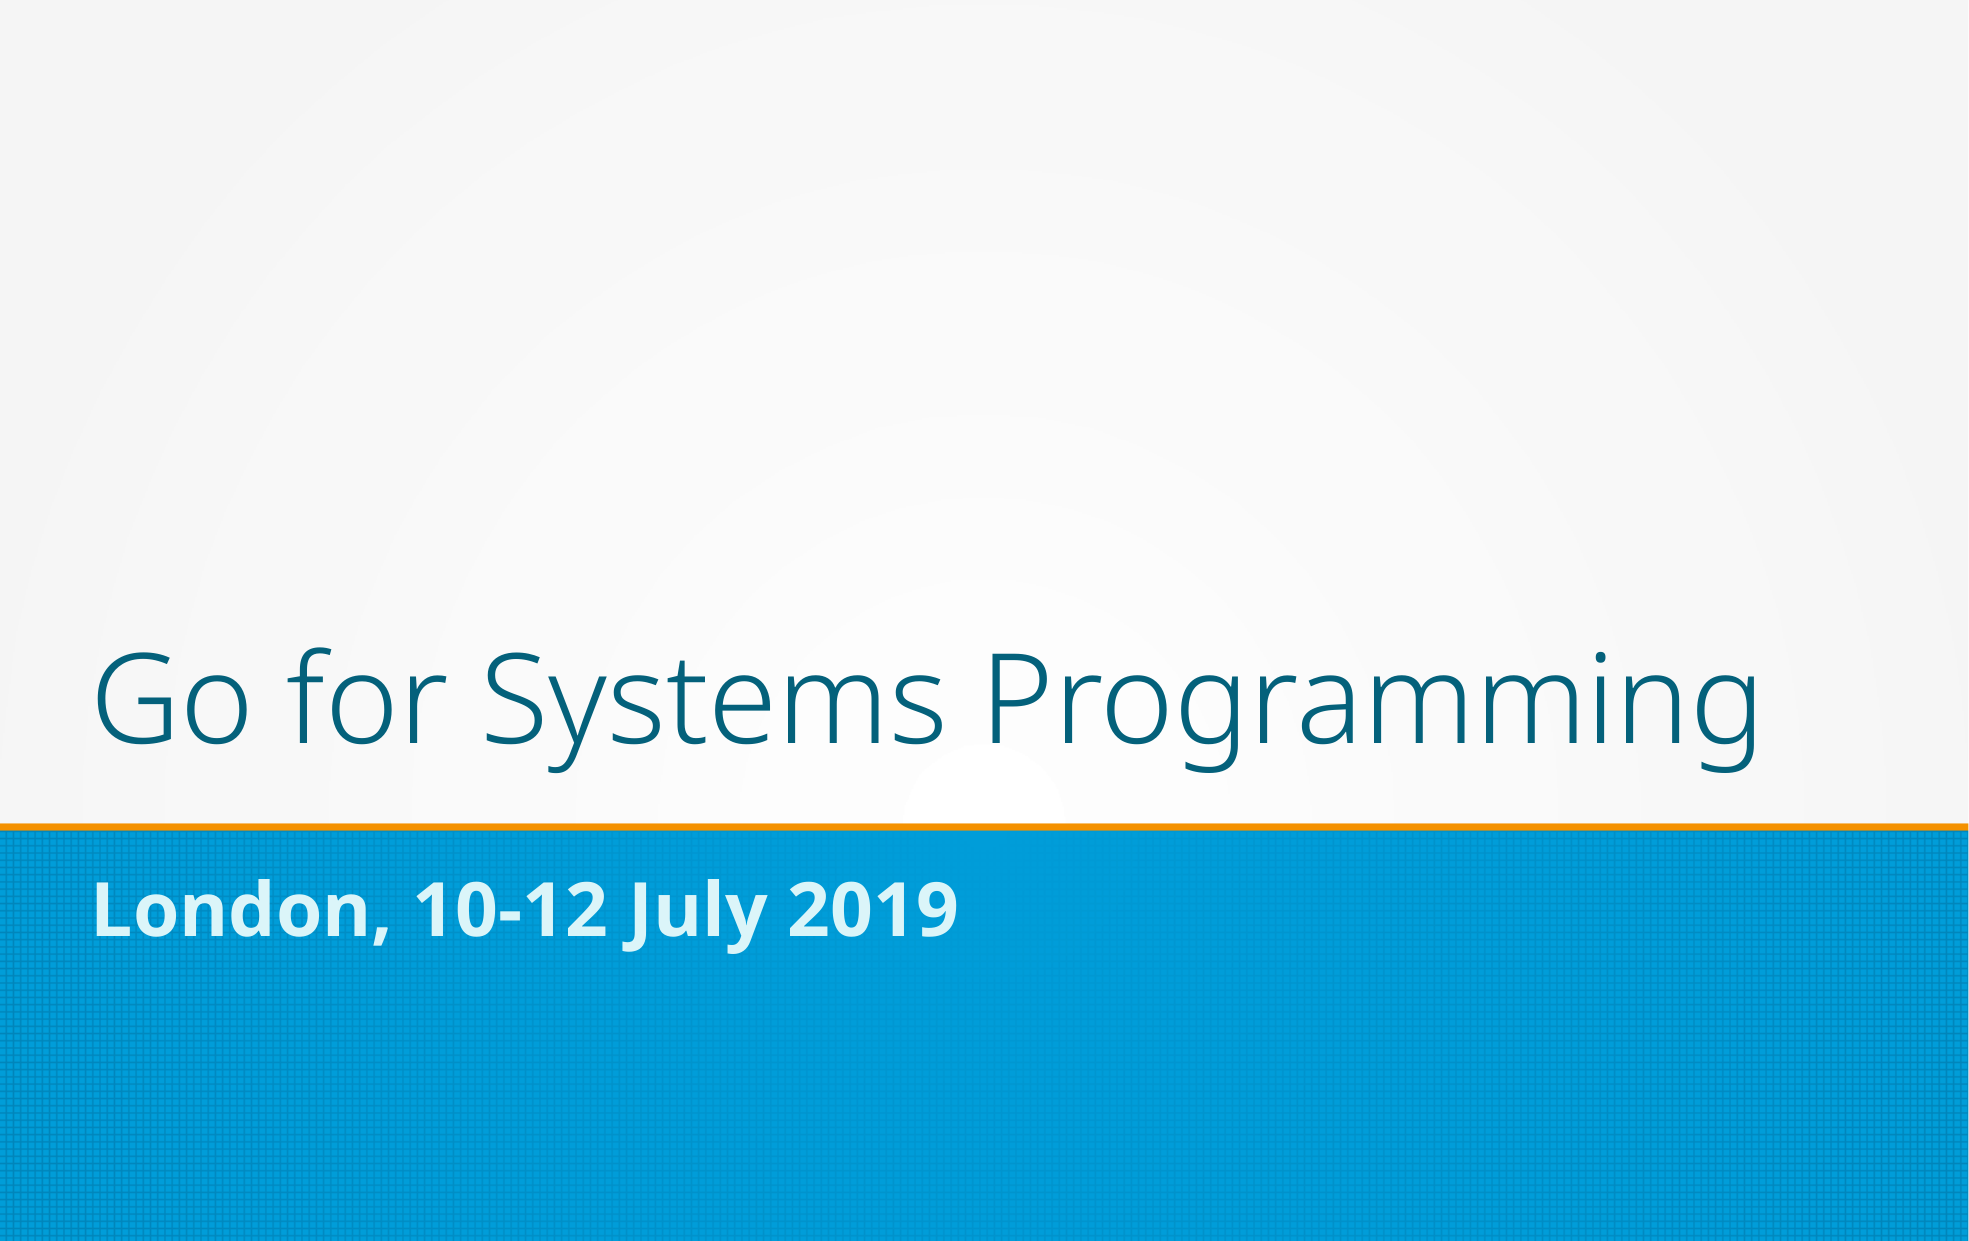

# Go for Systems Programming
London, 10-12 July 2019